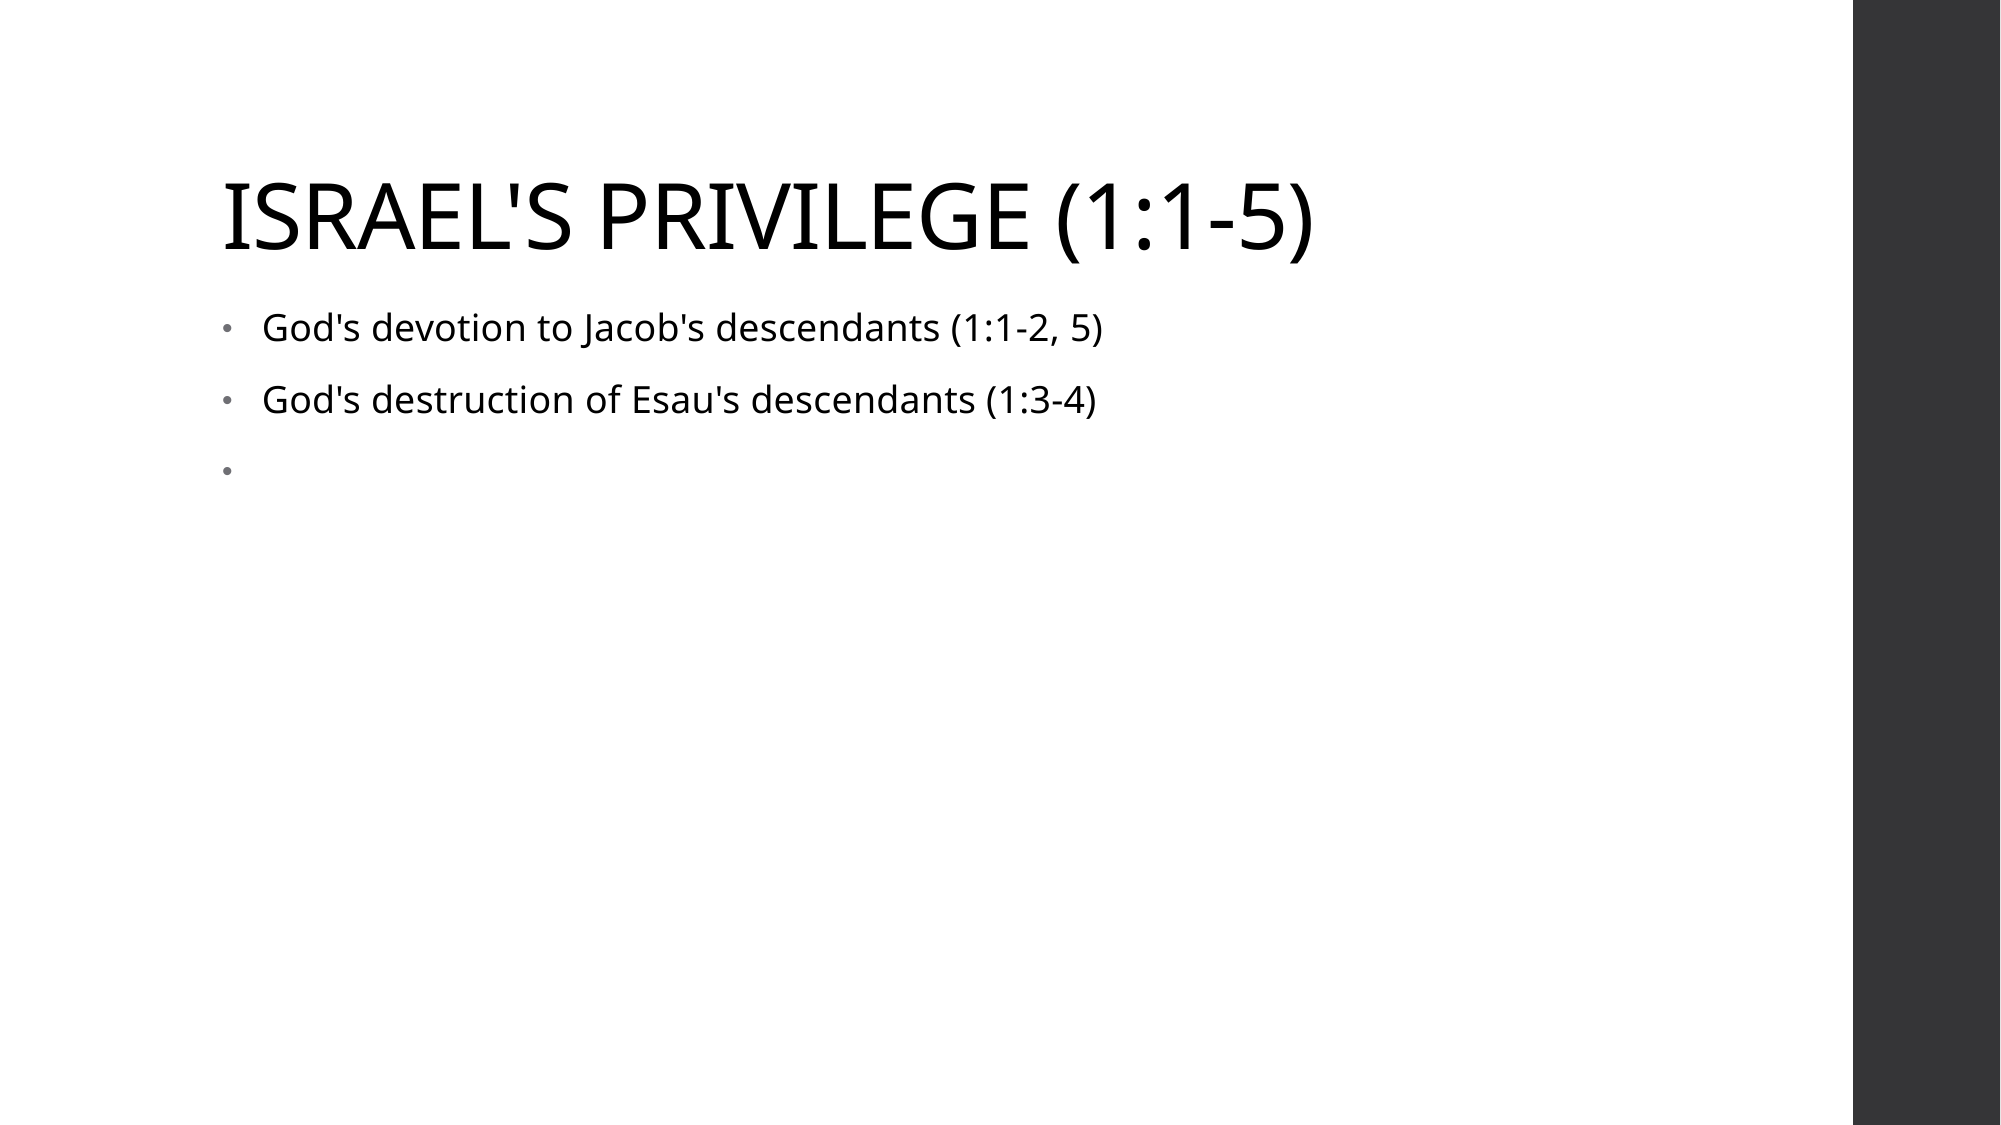

# ISRAEL'S PRIVILEGE (1:1-5)
 God's devotion to Jacob's descendants (1:1-2, 5)
 God's destruction of Esau's descendants (1:3-4)